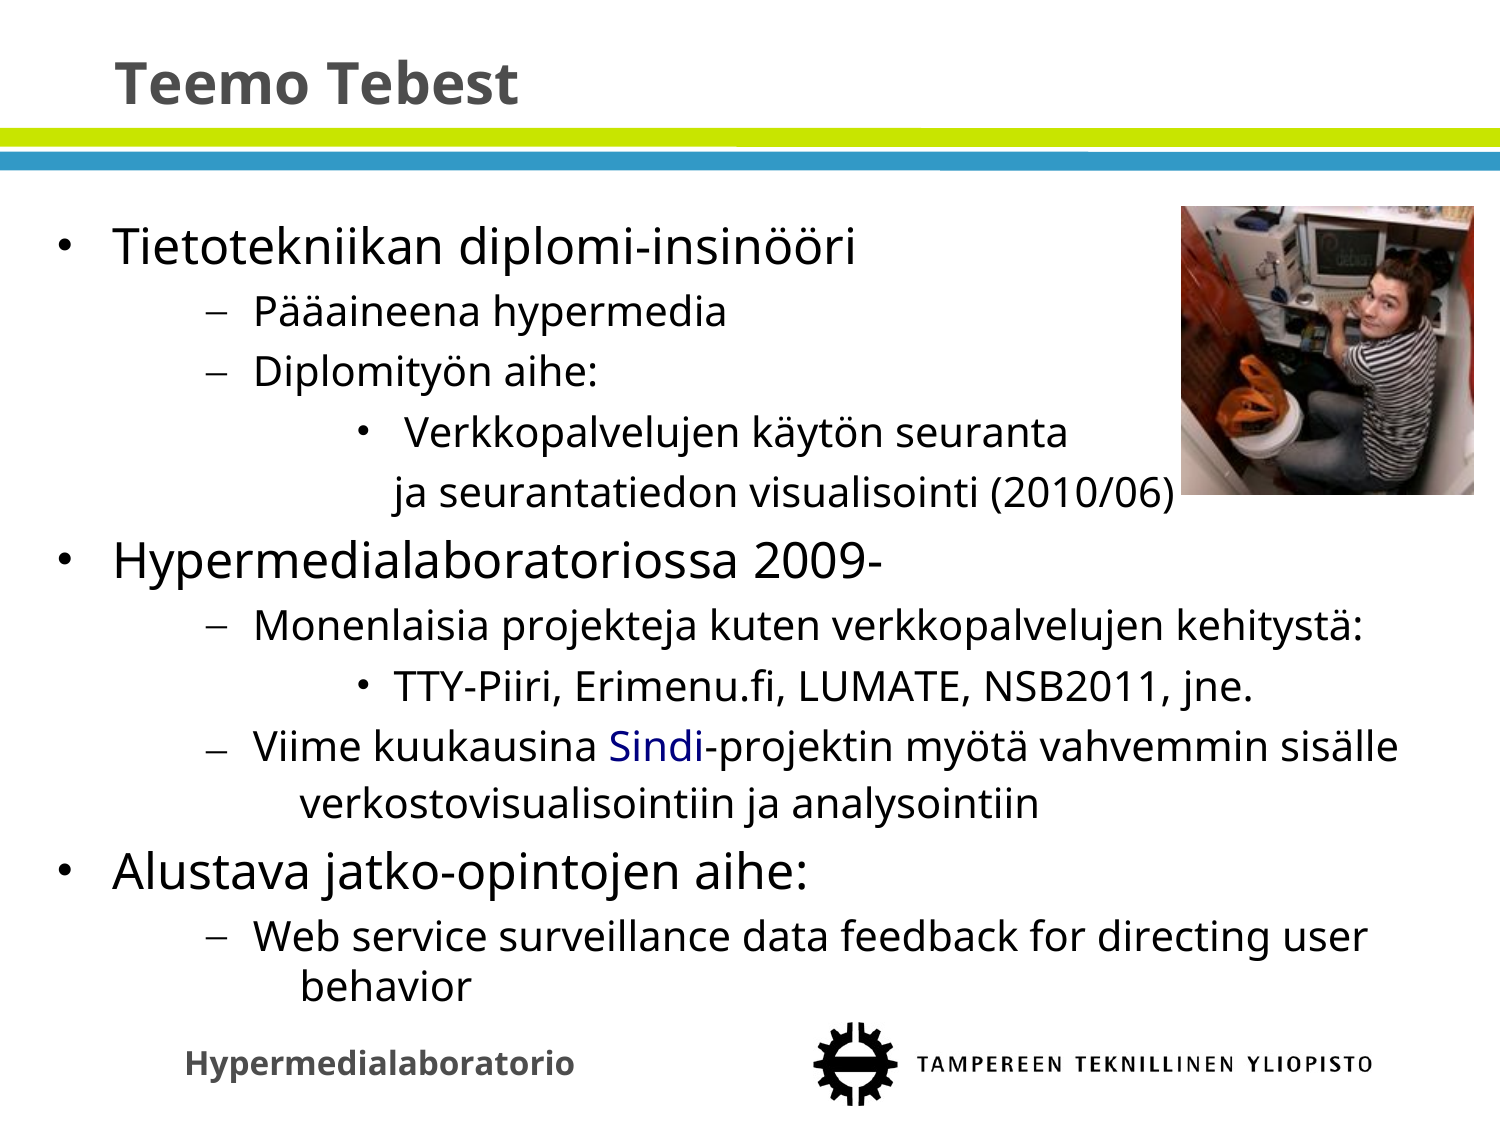

# Teemo Tebest
Tietotekniikan diplomi-insinööri
Pääaineena hypermedia
Diplomityön aihe:
 Verkkopalvelujen käytön seuranta
ja seurantatiedon visualisointi (2010/06)
Hypermedialaboratoriossa 2009-
Monenlaisia projekteja kuten verkkopalvelujen kehitystä:
TTY-Piiri, Erimenu.fi, LUMATE, NSB2011, jne.
Viime kuukausina Sindi-projektin myötä vahvemmin sisälle verkostovisualisointiin ja analysointiin
Alustava jatko-opintojen aihe:
Web service surveillance data feedback for directing user behavior